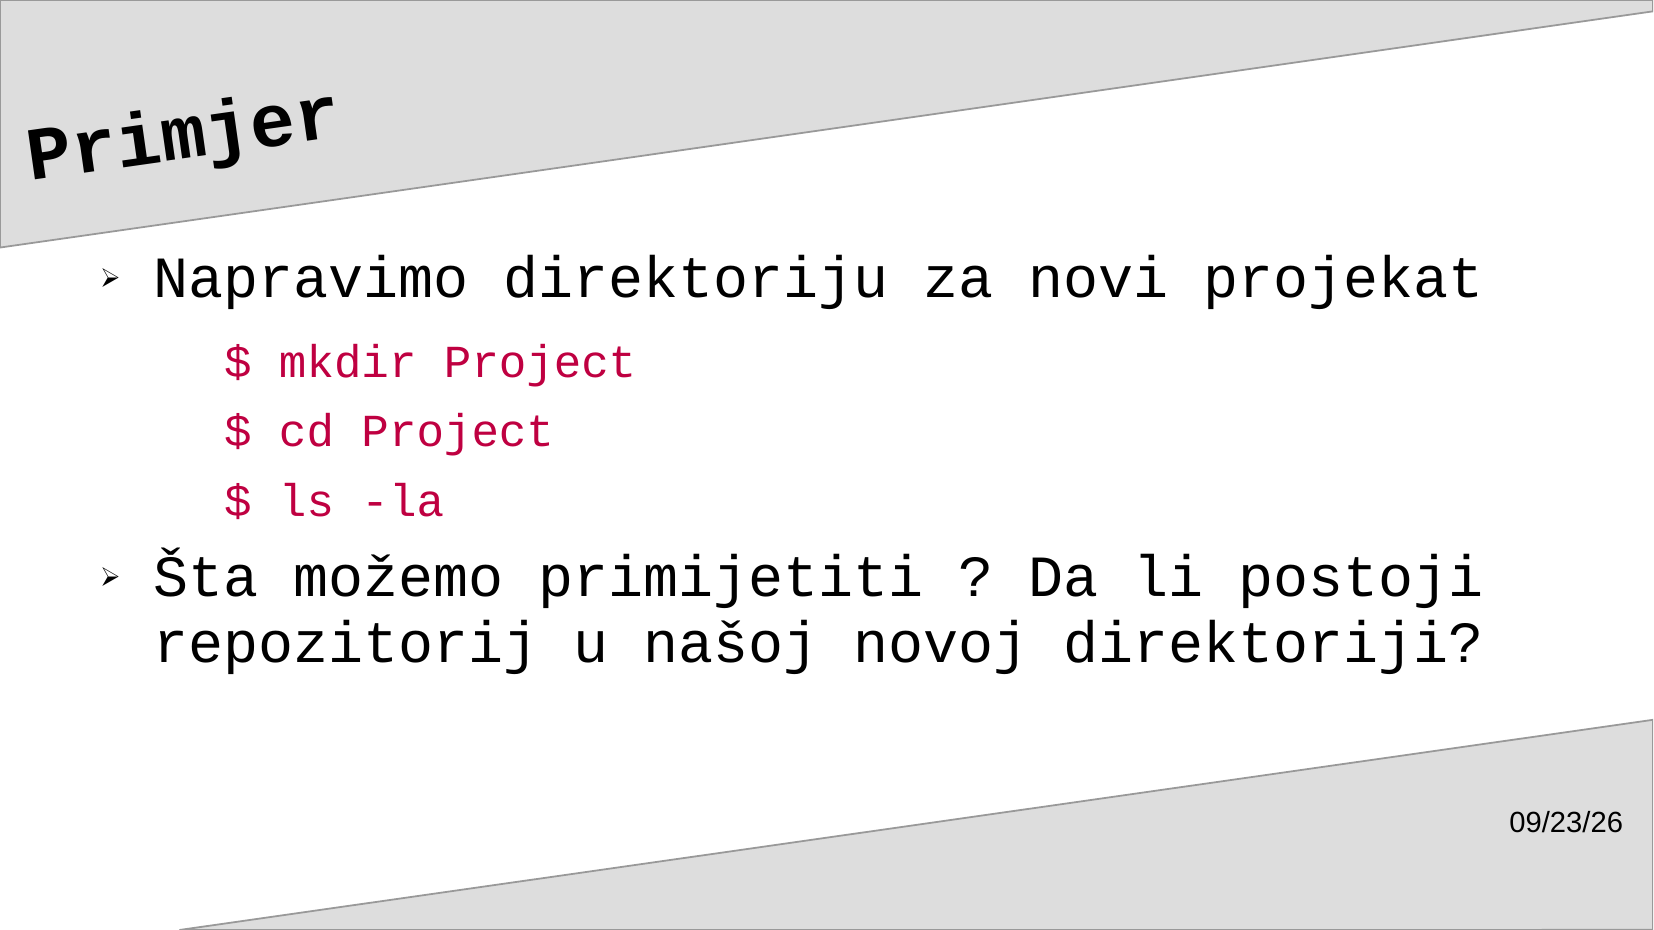

# Primjer
Napravimo direktoriju za novi projekat
$ mkdir Project
$ cd Project
$ ls -la
Šta možemo primijetiti ? Da li postoji repozitorij u našoj novoj direktoriji?
40